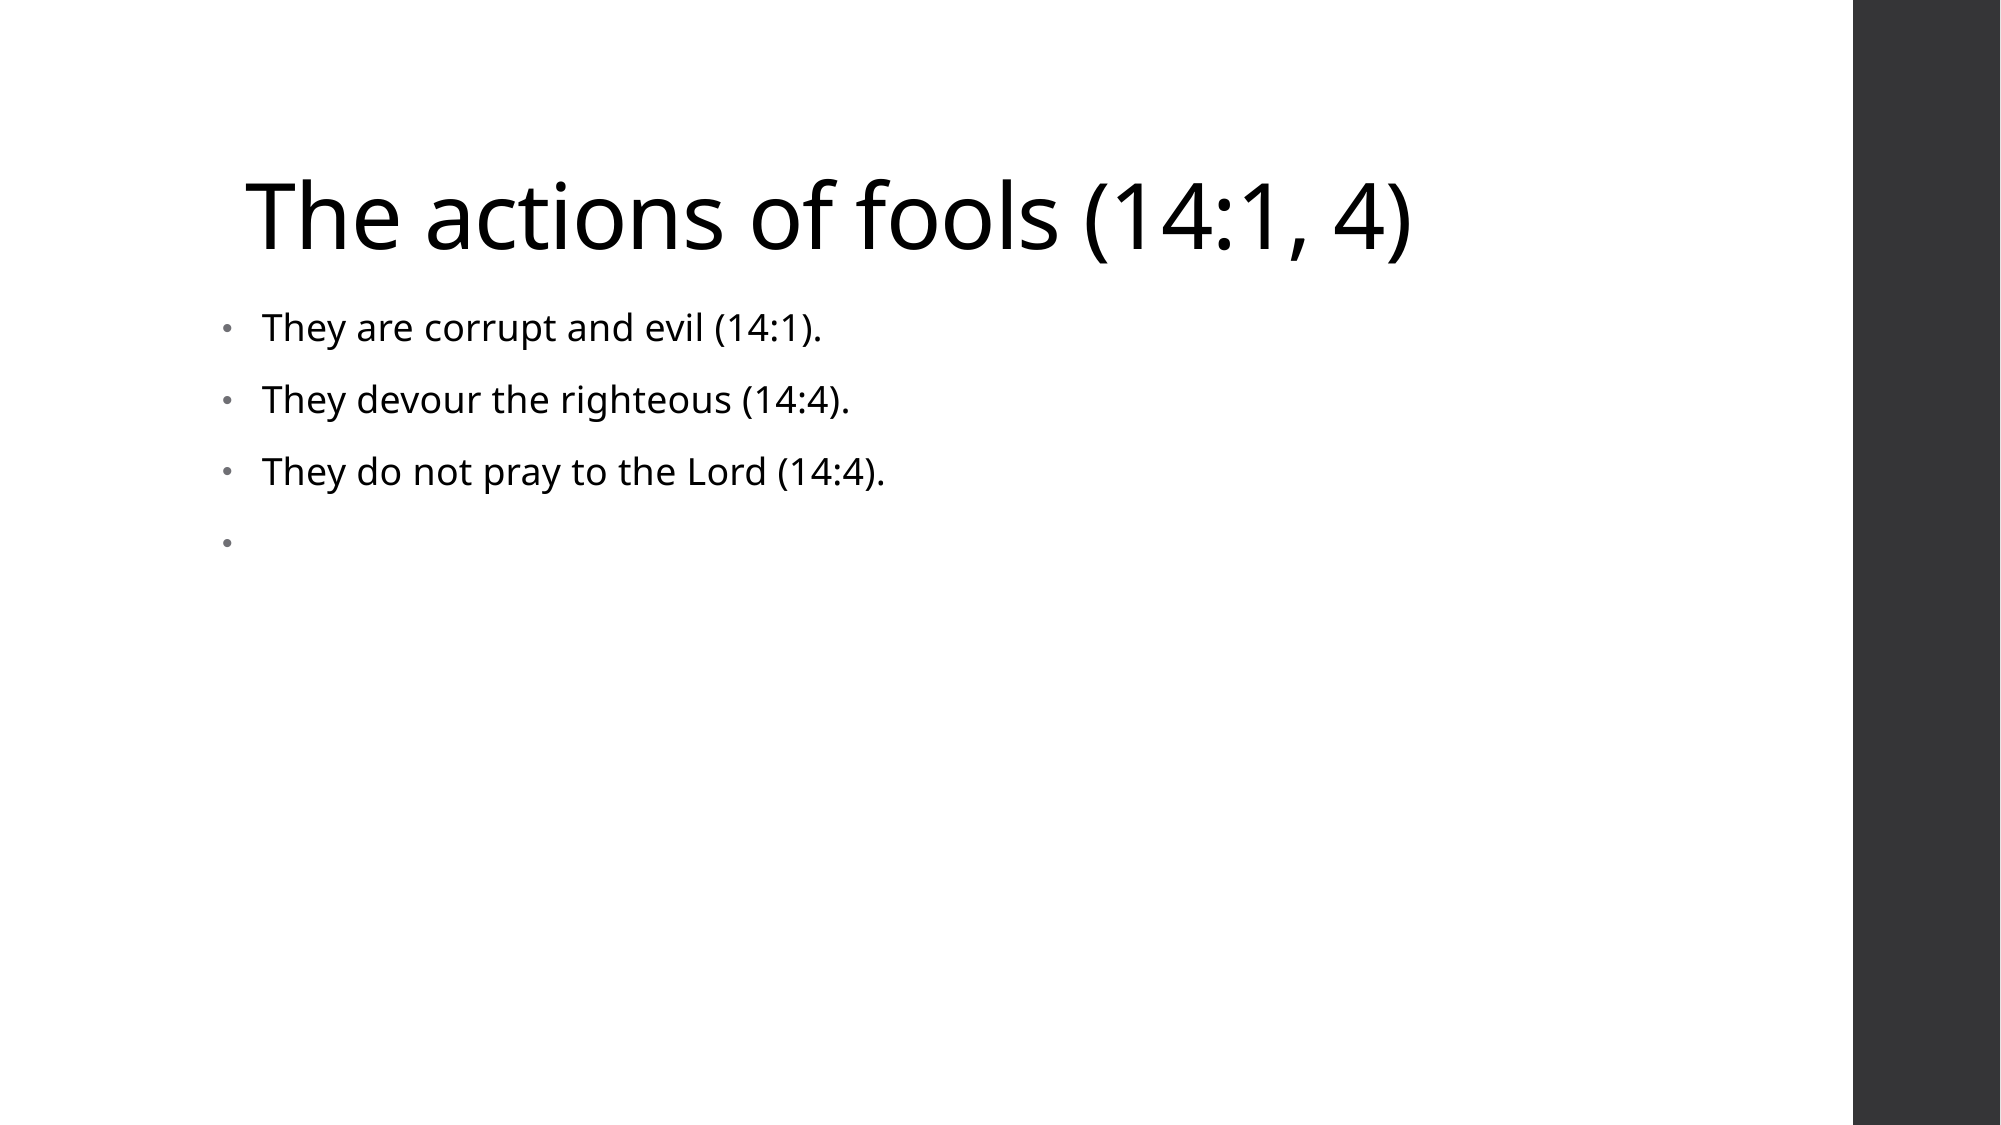

# The actions of fools (14:1, 4)
 They are corrupt and evil (14:1).
 They devour the righteous (14:4).
 They do not pray to the Lord (14:4).